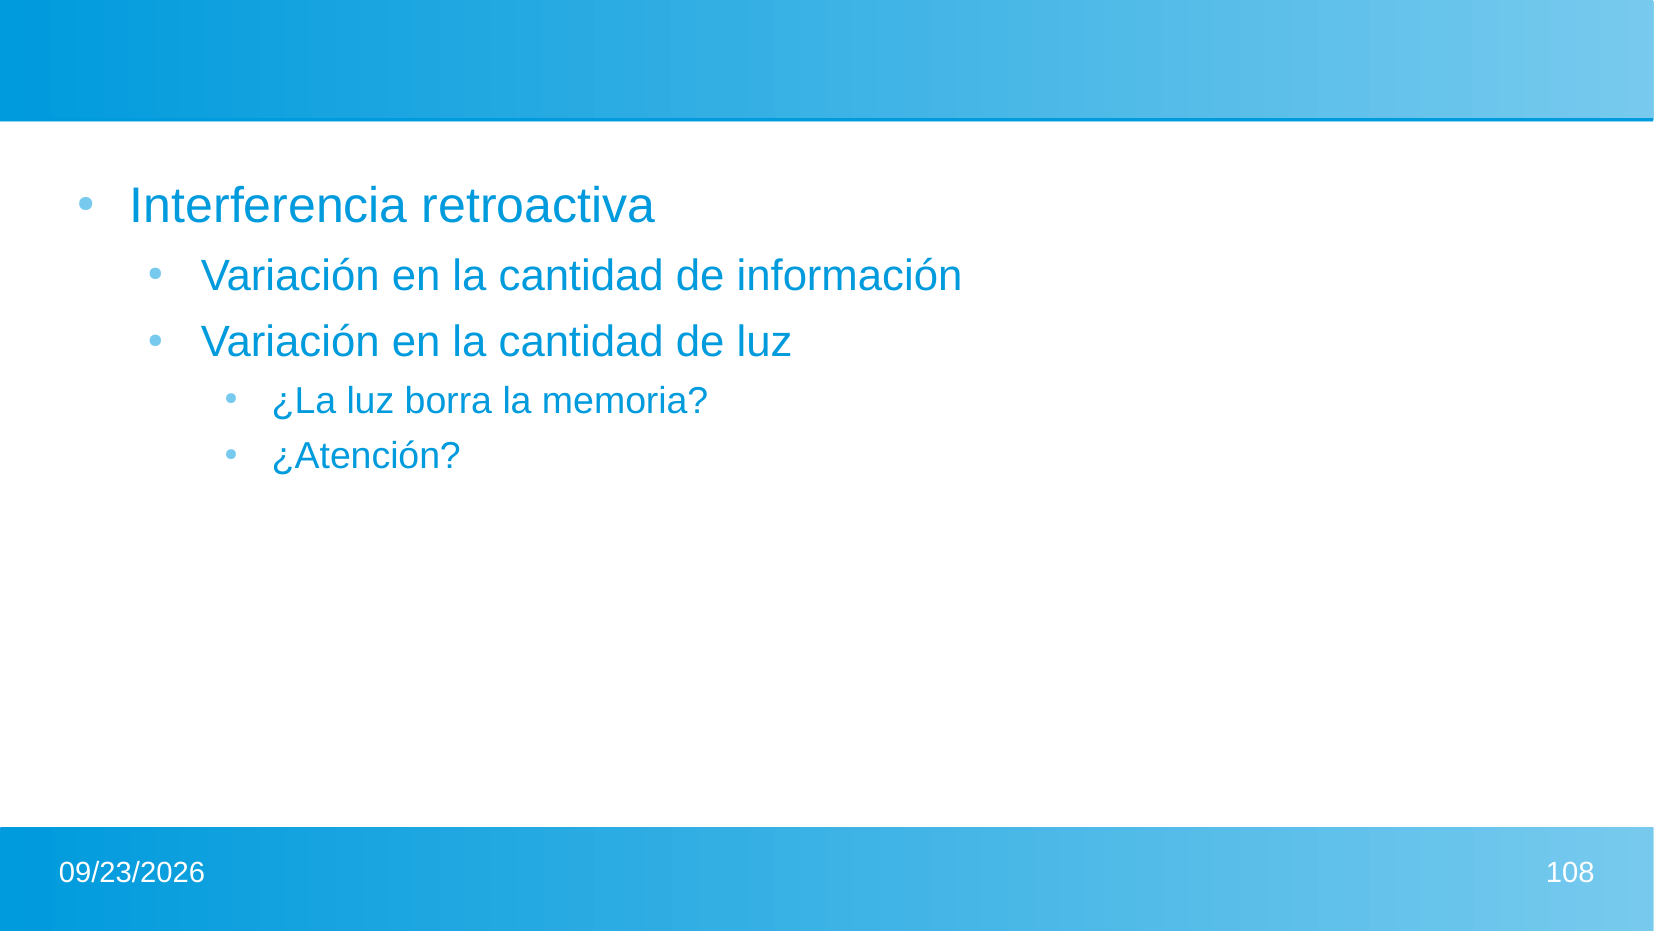

# Interferencia retroactiva
Variación en la cantidad de información
Variación en la cantidad de luz
¿La luz borra la memoria?
¿Atención?
108